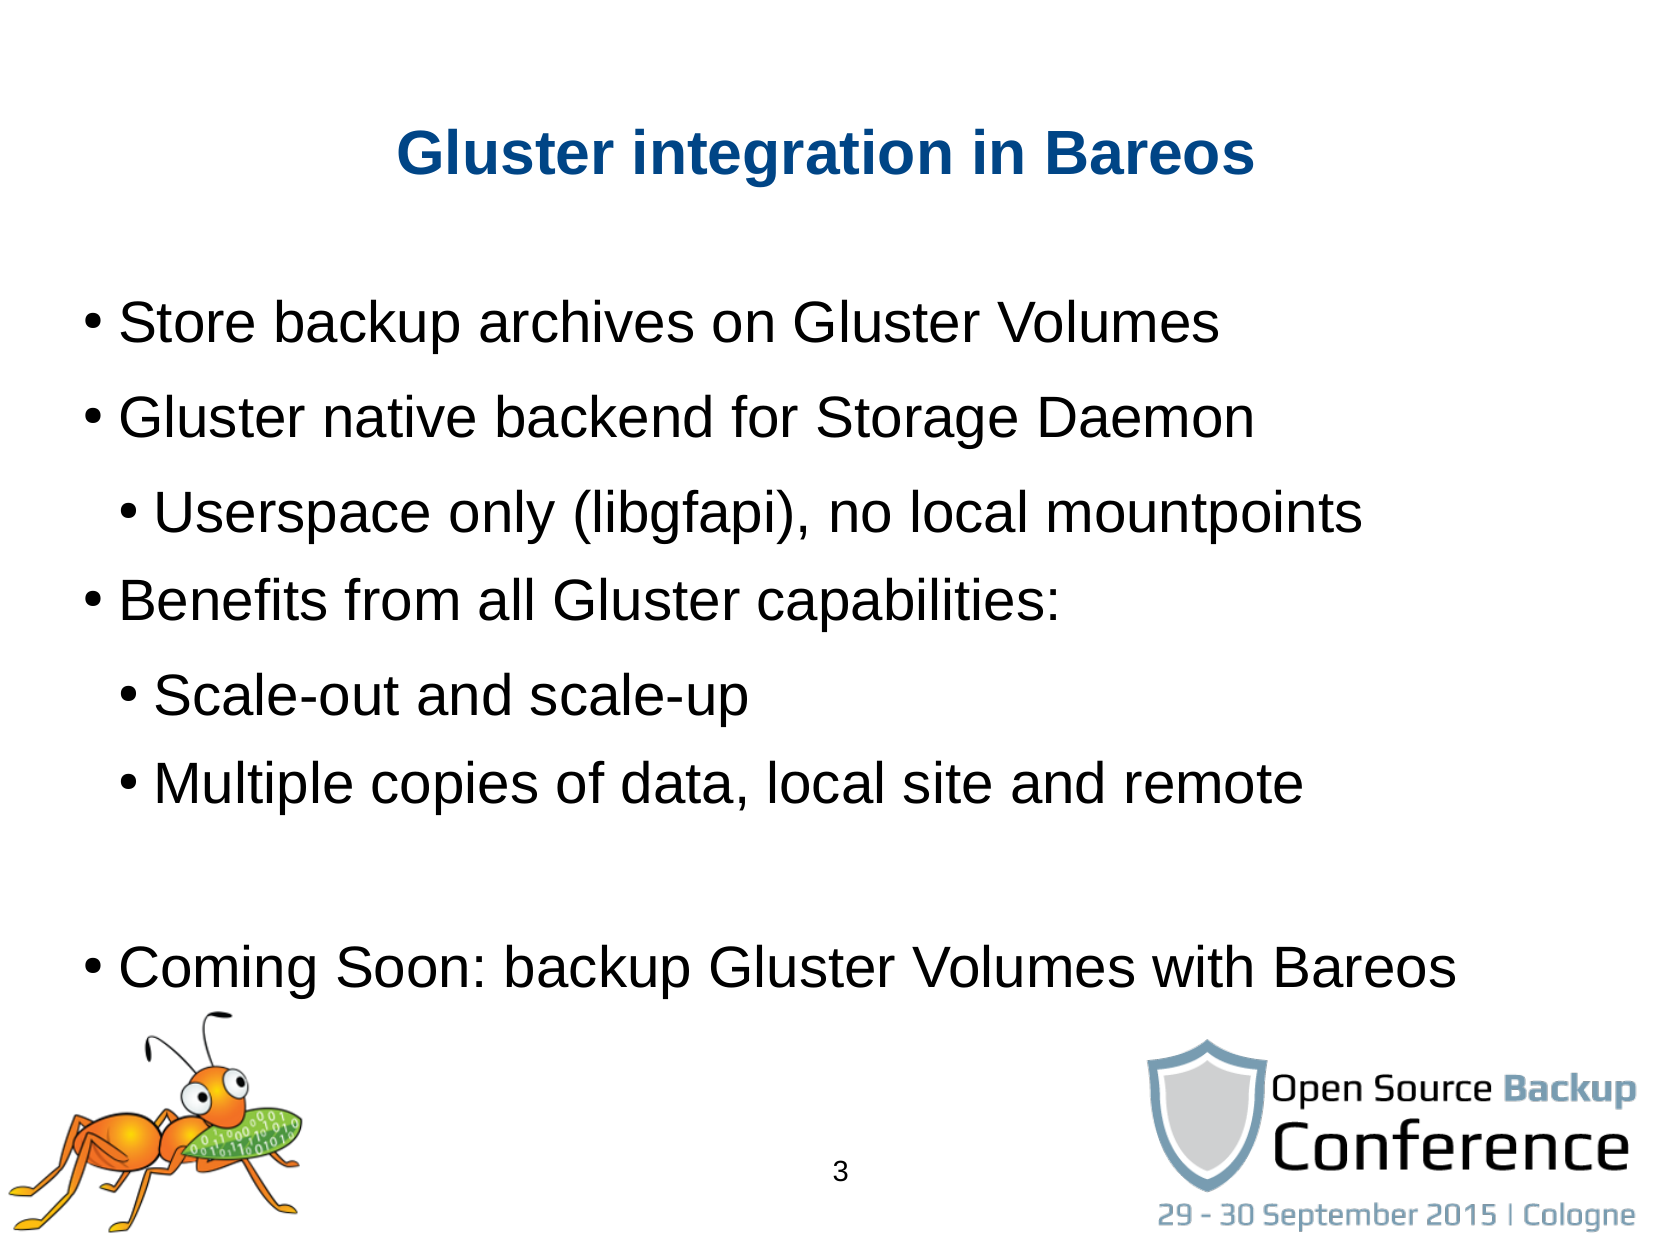

# Gluster integration in Bareos
Store backup archives on Gluster Volumes
Gluster native backend for Storage Daemon
Userspace only (libgfapi), no local mountpoints
Benefits from all Gluster capabilities:
Scale-out and scale-up
Multiple copies of data, local site and remote
Coming Soon: backup Gluster Volumes with Bareos
3